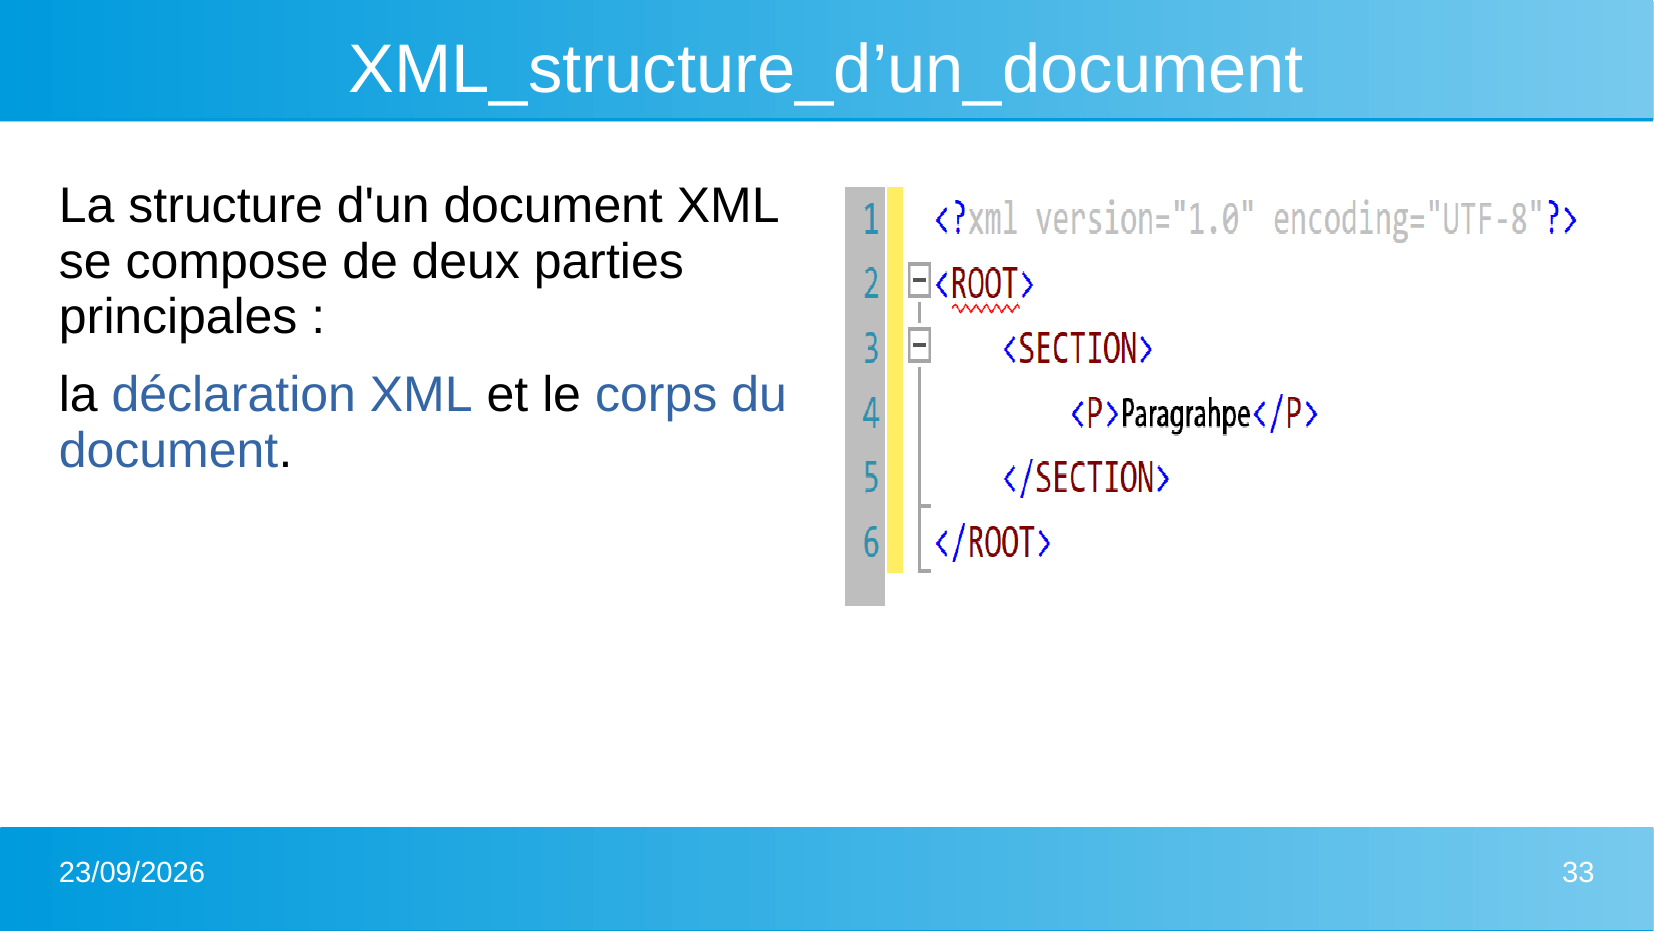

# XML_structure_d’un_document
La structure d'un document XML se compose de deux parties principales :
la déclaration XML et le corps du document.
33